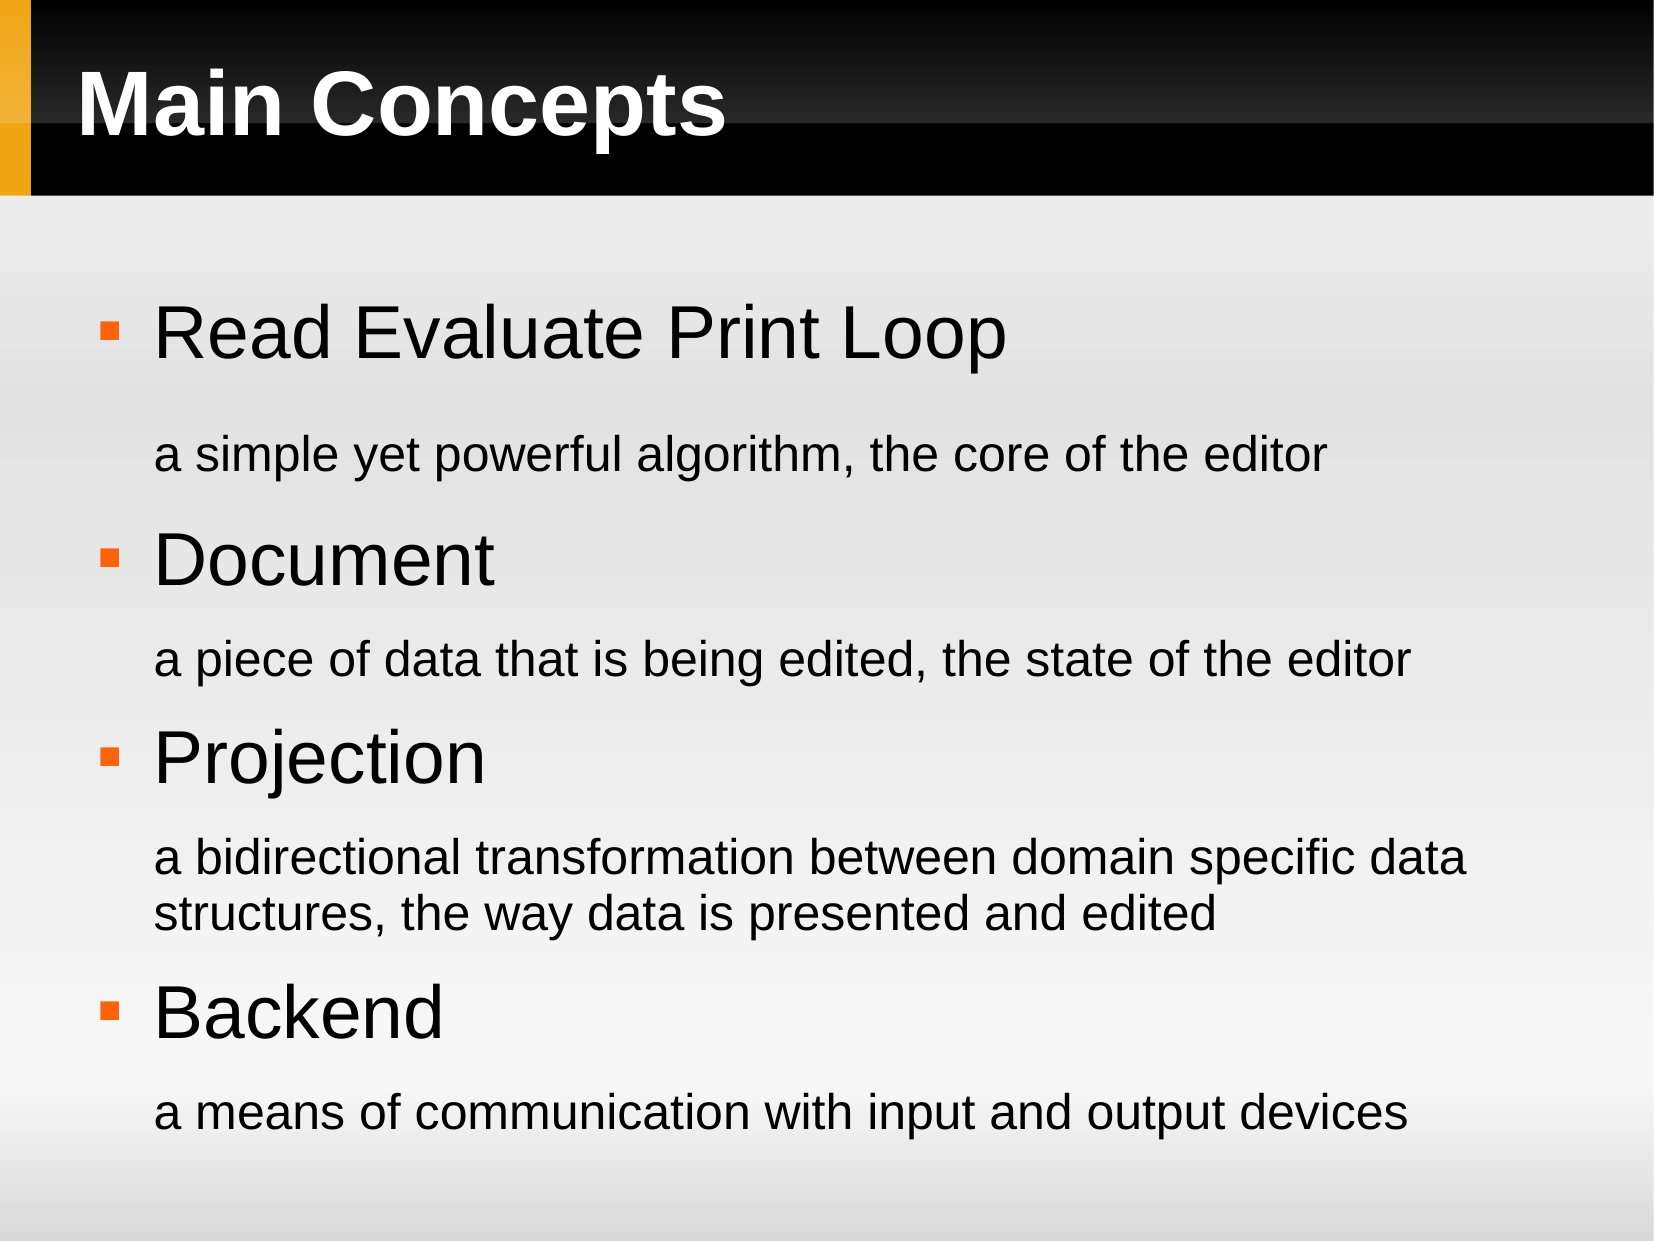

# Main Concepts
Read Evaluate Print Loop
a simple yet powerful algorithm, the core of the editor
Document
a piece of data that is being edited, the state of the editor
Projection
a bidirectional transformation between domain specific data structures, the way data is presented and edited
Backend
a means of communication with input and output devices